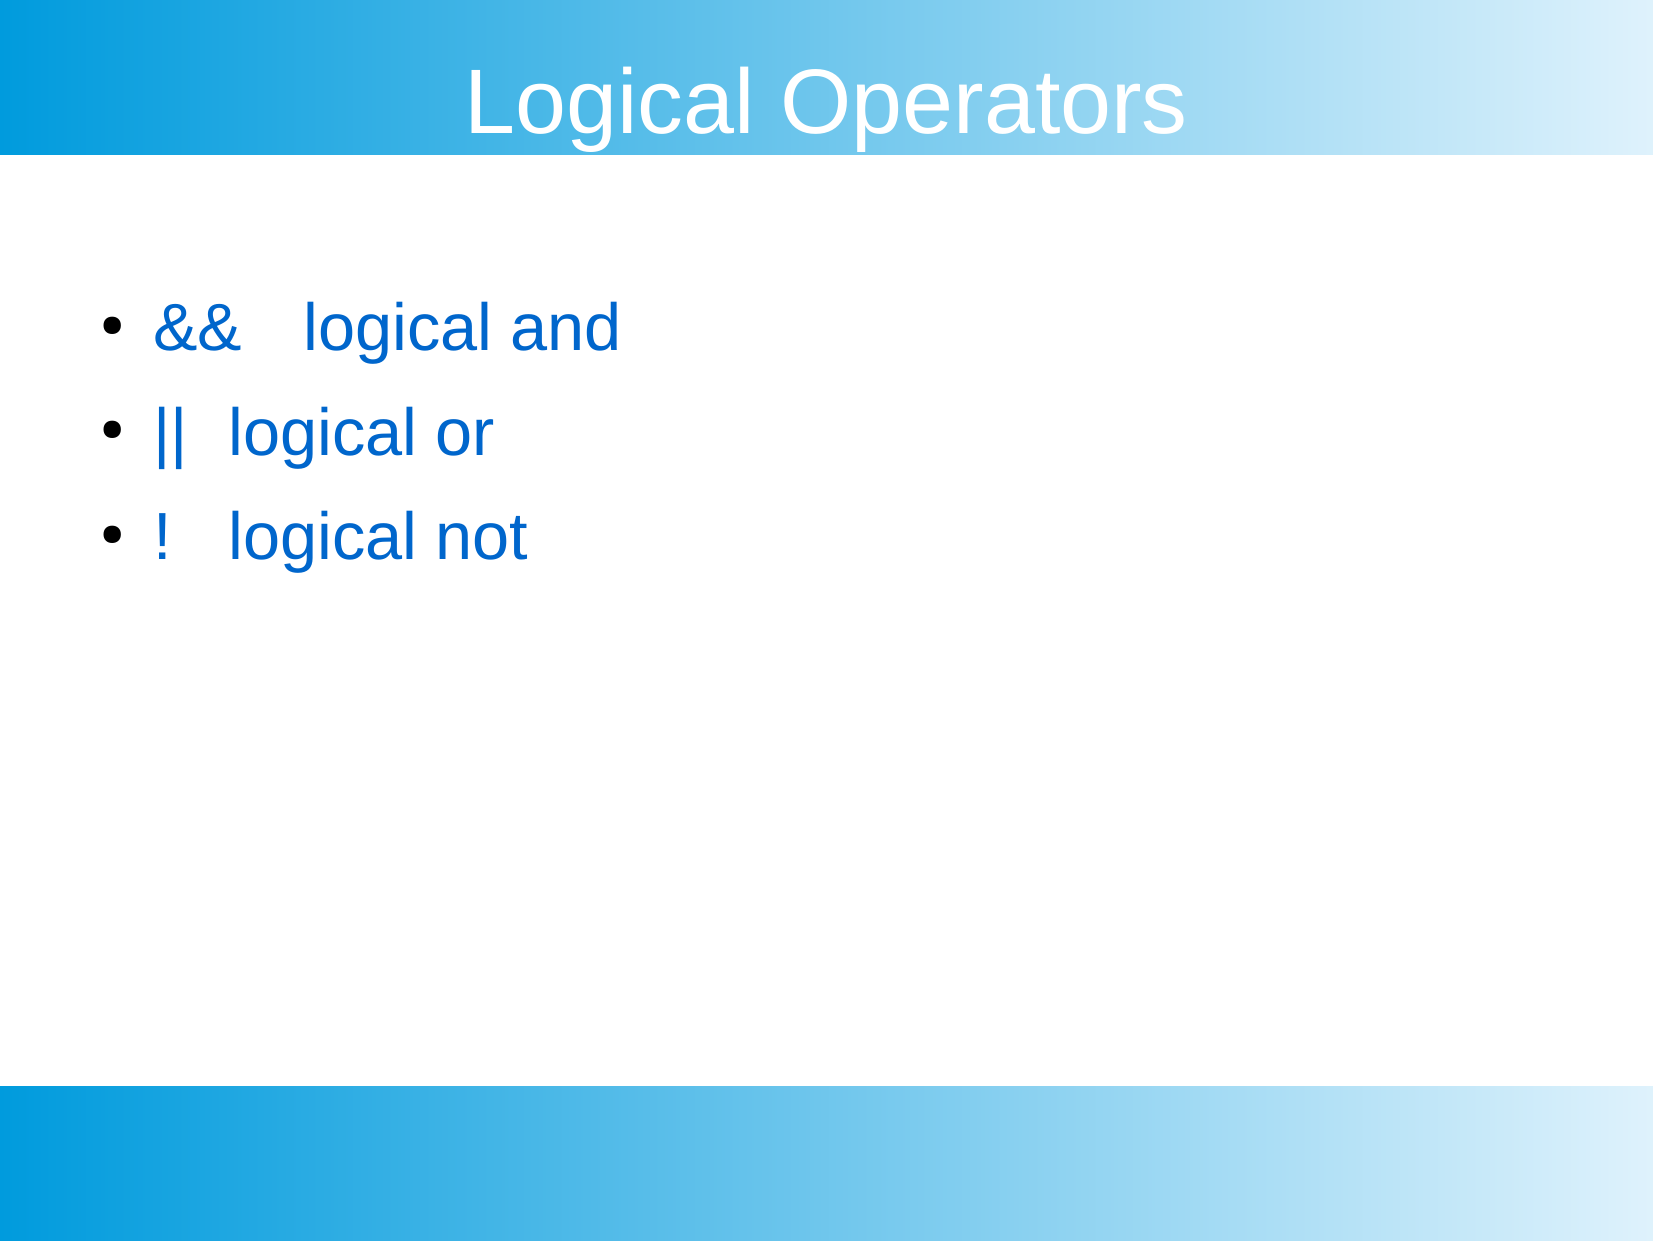

# Logical Operators
&& 	logical and
|| 	logical or
! 	logical not